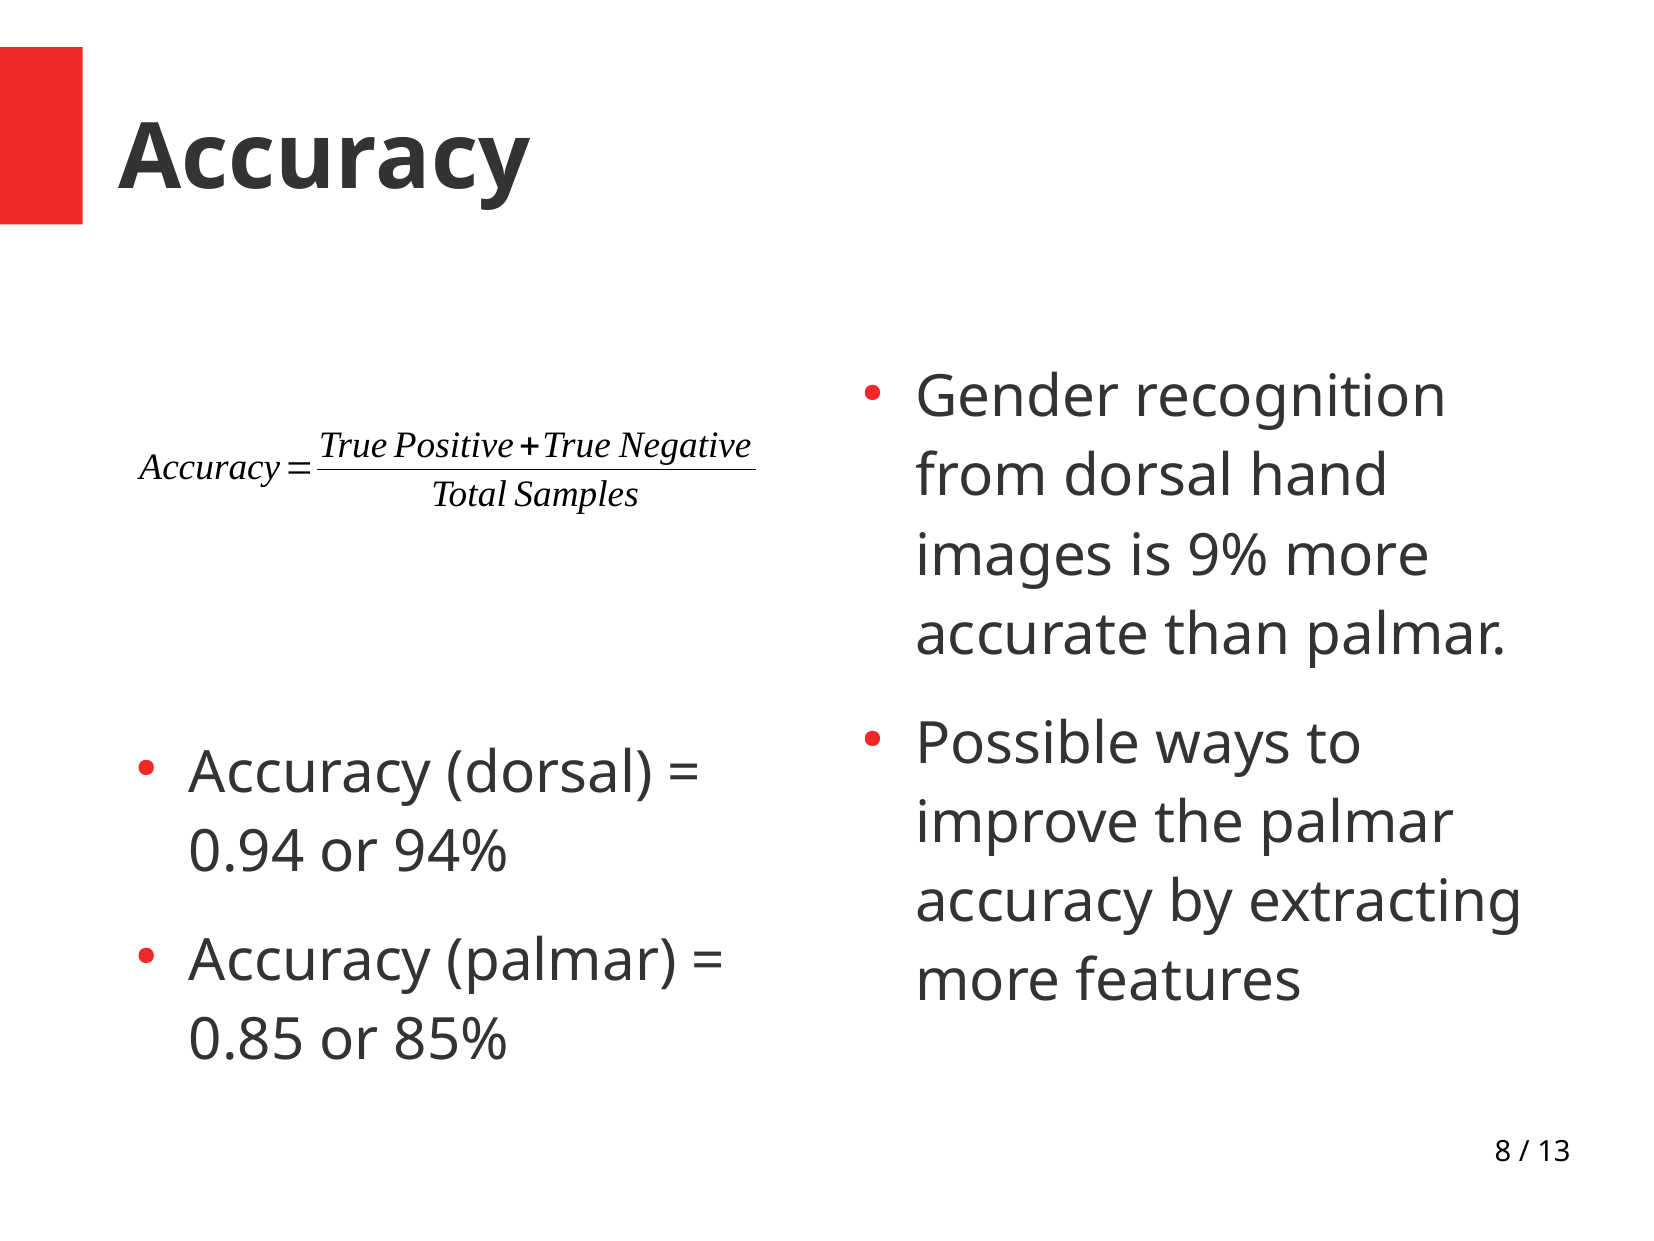

# Accuracy
Gender recognition from dorsal hand images is 9% more accurate than palmar.
Possible ways to improve the palmar accuracy by extracting more features
Accuracy (dorsal) = 0.94 or 94%
Accuracy (palmar) = 0.85 or 85%
8